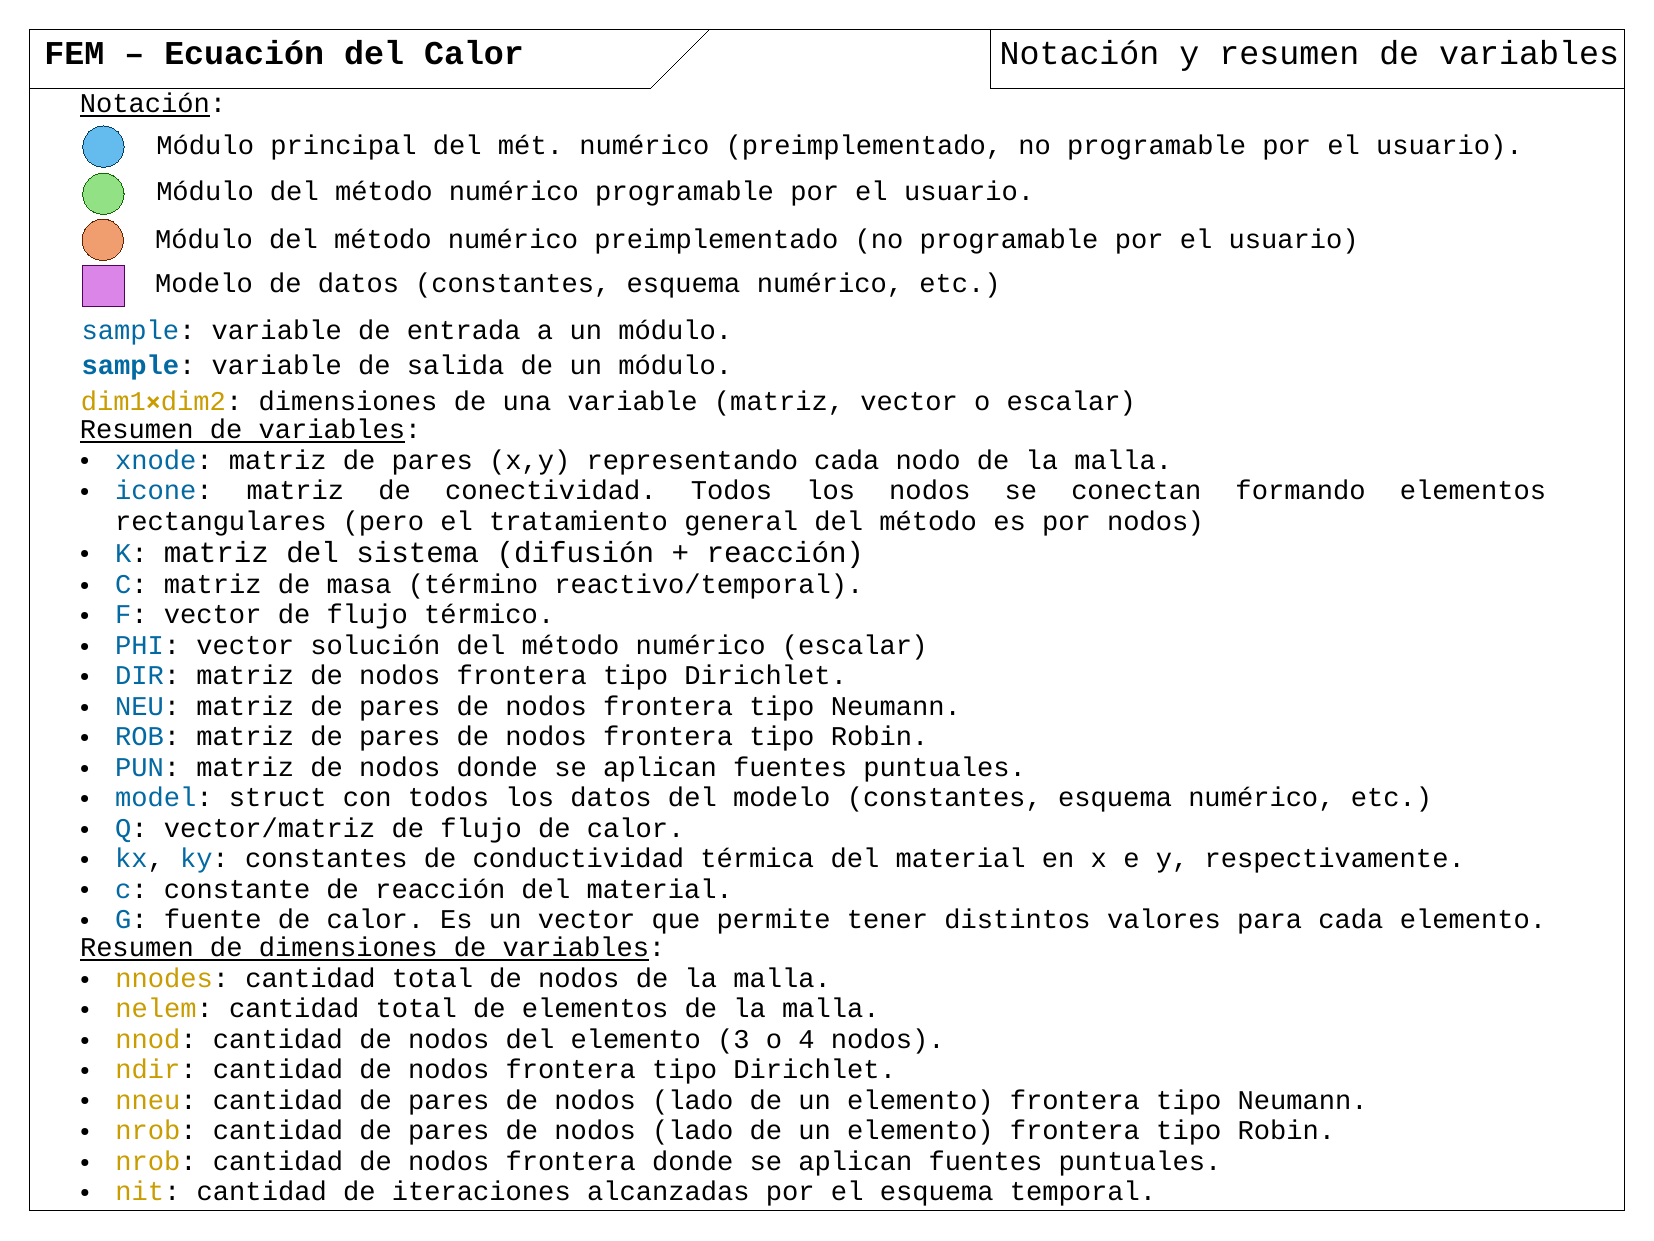

FEM – Ecuación del Calor
Notación y resumen de variables
Notación:
Módulo principal del mét. numérico (preimplementado, no programable por el usuario).
Módulo del método numérico programable por el usuario.
Módulo del método numérico preimplementado (no programable por el usuario)
Modelo de datos (constantes, esquema numérico, etc.)
sample: variable de entrada a un módulo.
sample: variable de salida de un módulo.
dim1×dim2: dimensiones de una variable (matriz, vector o escalar)
Resumen de variables:
xnode: matriz de pares (x,y) representando cada nodo de la malla.
icone: matriz de conectividad. Todos los nodos se conectan formando elementos rectangulares (pero el tratamiento general del método es por nodos)
K: matriz del sistema (difusión + reacción)
C: matriz de masa (término reactivo/temporal).
F: vector de flujo térmico.
PHI: vector solución del método numérico (escalar)
DIR: matriz de nodos frontera tipo Dirichlet.
NEU: matriz de pares de nodos frontera tipo Neumann.
ROB: matriz de pares de nodos frontera tipo Robin.
PUN: matriz de nodos donde se aplican fuentes puntuales.
model: struct con todos los datos del modelo (constantes, esquema numérico, etc.)
Q: vector/matriz de flujo de calor.
kx, ky: constantes de conductividad térmica del material en x e y, respectivamente.
c: constante de reacción del material.
G: fuente de calor. Es un vector que permite tener distintos valores para cada elemento.
Resumen de dimensiones de variables:
nnodes: cantidad total de nodos de la malla.
nelem: cantidad total de elementos de la malla.
nnod: cantidad de nodos del elemento (3 o 4 nodos).
ndir: cantidad de nodos frontera tipo Dirichlet.
nneu: cantidad de pares de nodos (lado de un elemento) frontera tipo Neumann.
nrob: cantidad de pares de nodos (lado de un elemento) frontera tipo Robin.
nrob: cantidad de nodos frontera donde se aplican fuentes puntuales.
nit: cantidad de iteraciones alcanzadas por el esquema temporal.